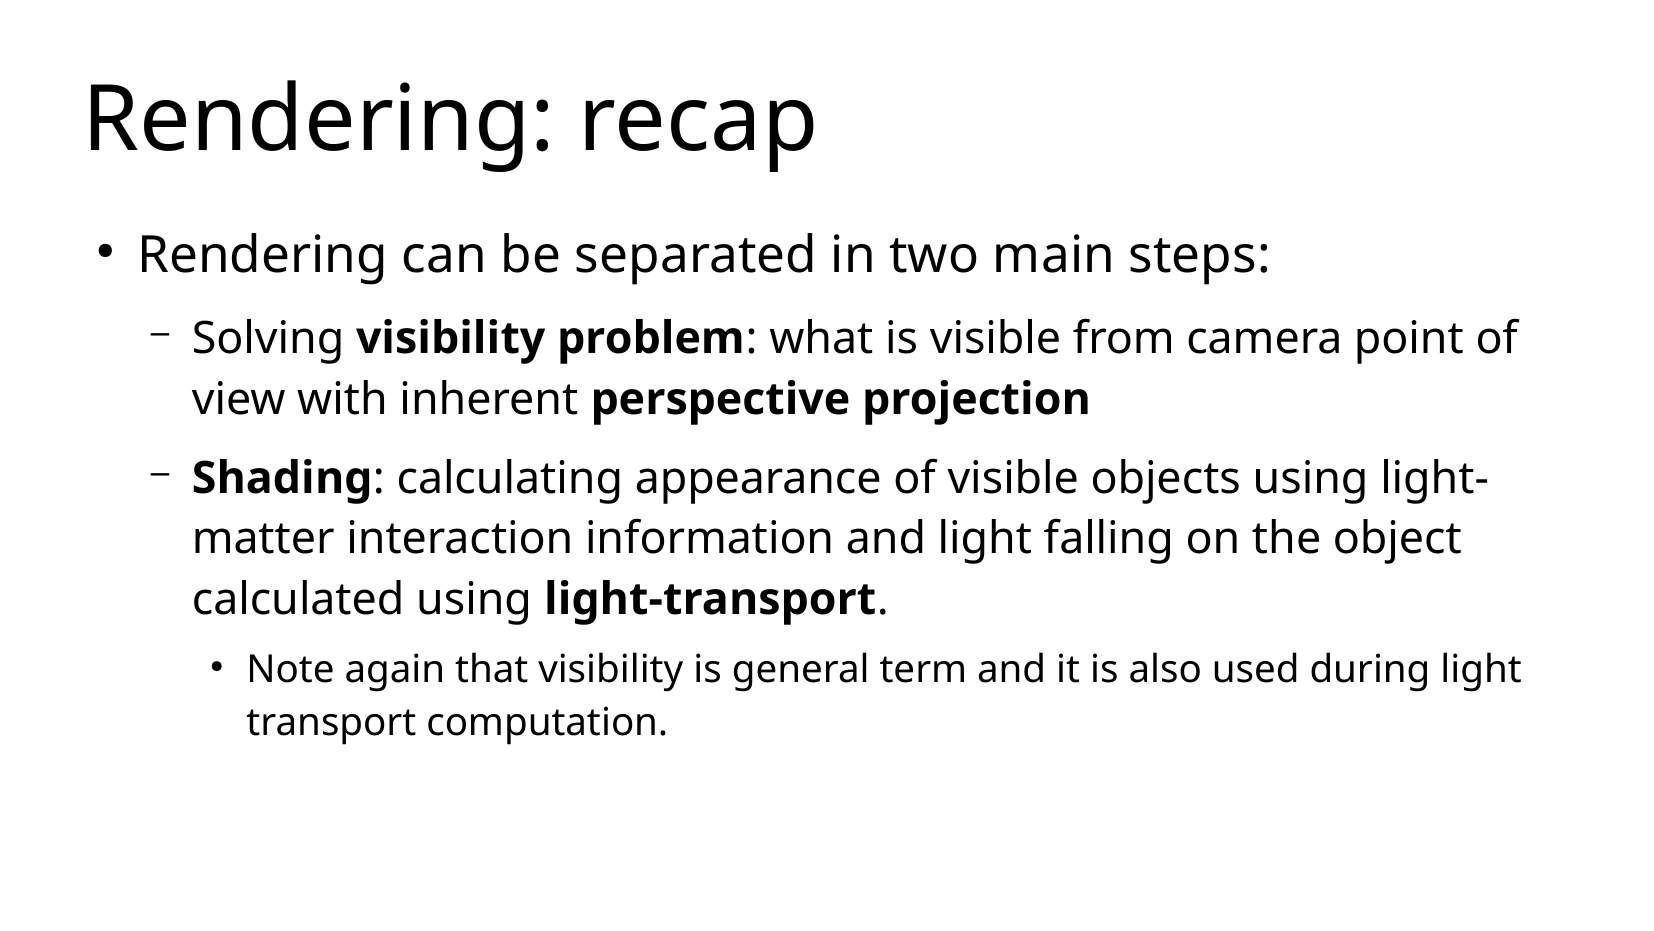

# Rendering: recap
Rendering can be separated in two main steps:
Solving visibility problem: what is visible from camera point of view with inherent perspective projection
Shading: calculating appearance of visible objects using light-matter interaction information and light falling on the object calculated using light-transport.
Note again that visibility is general term and it is also used during light transport computation.